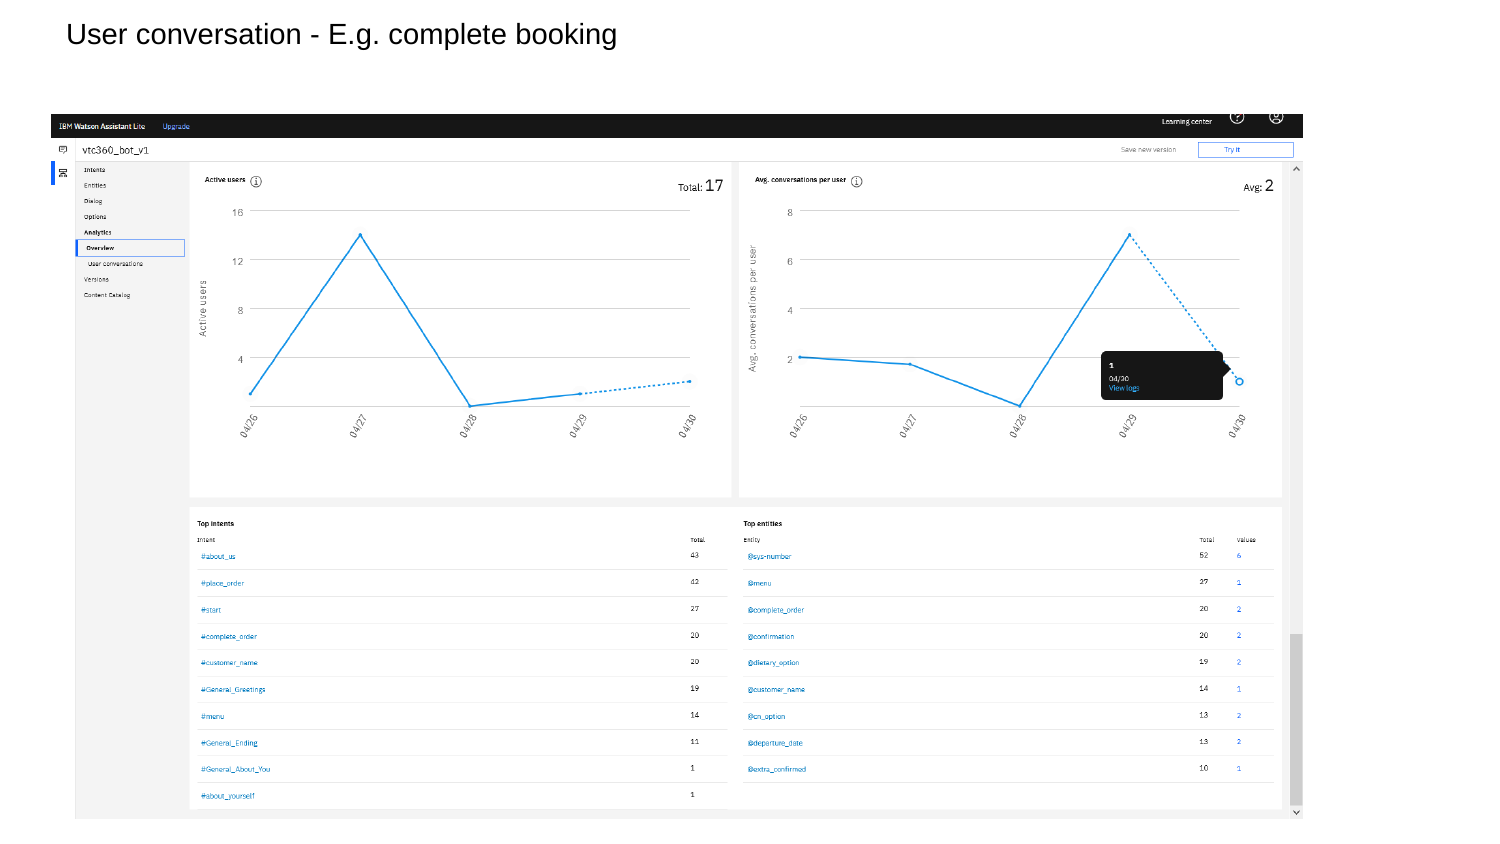

# User conversation - E.g. complete booking